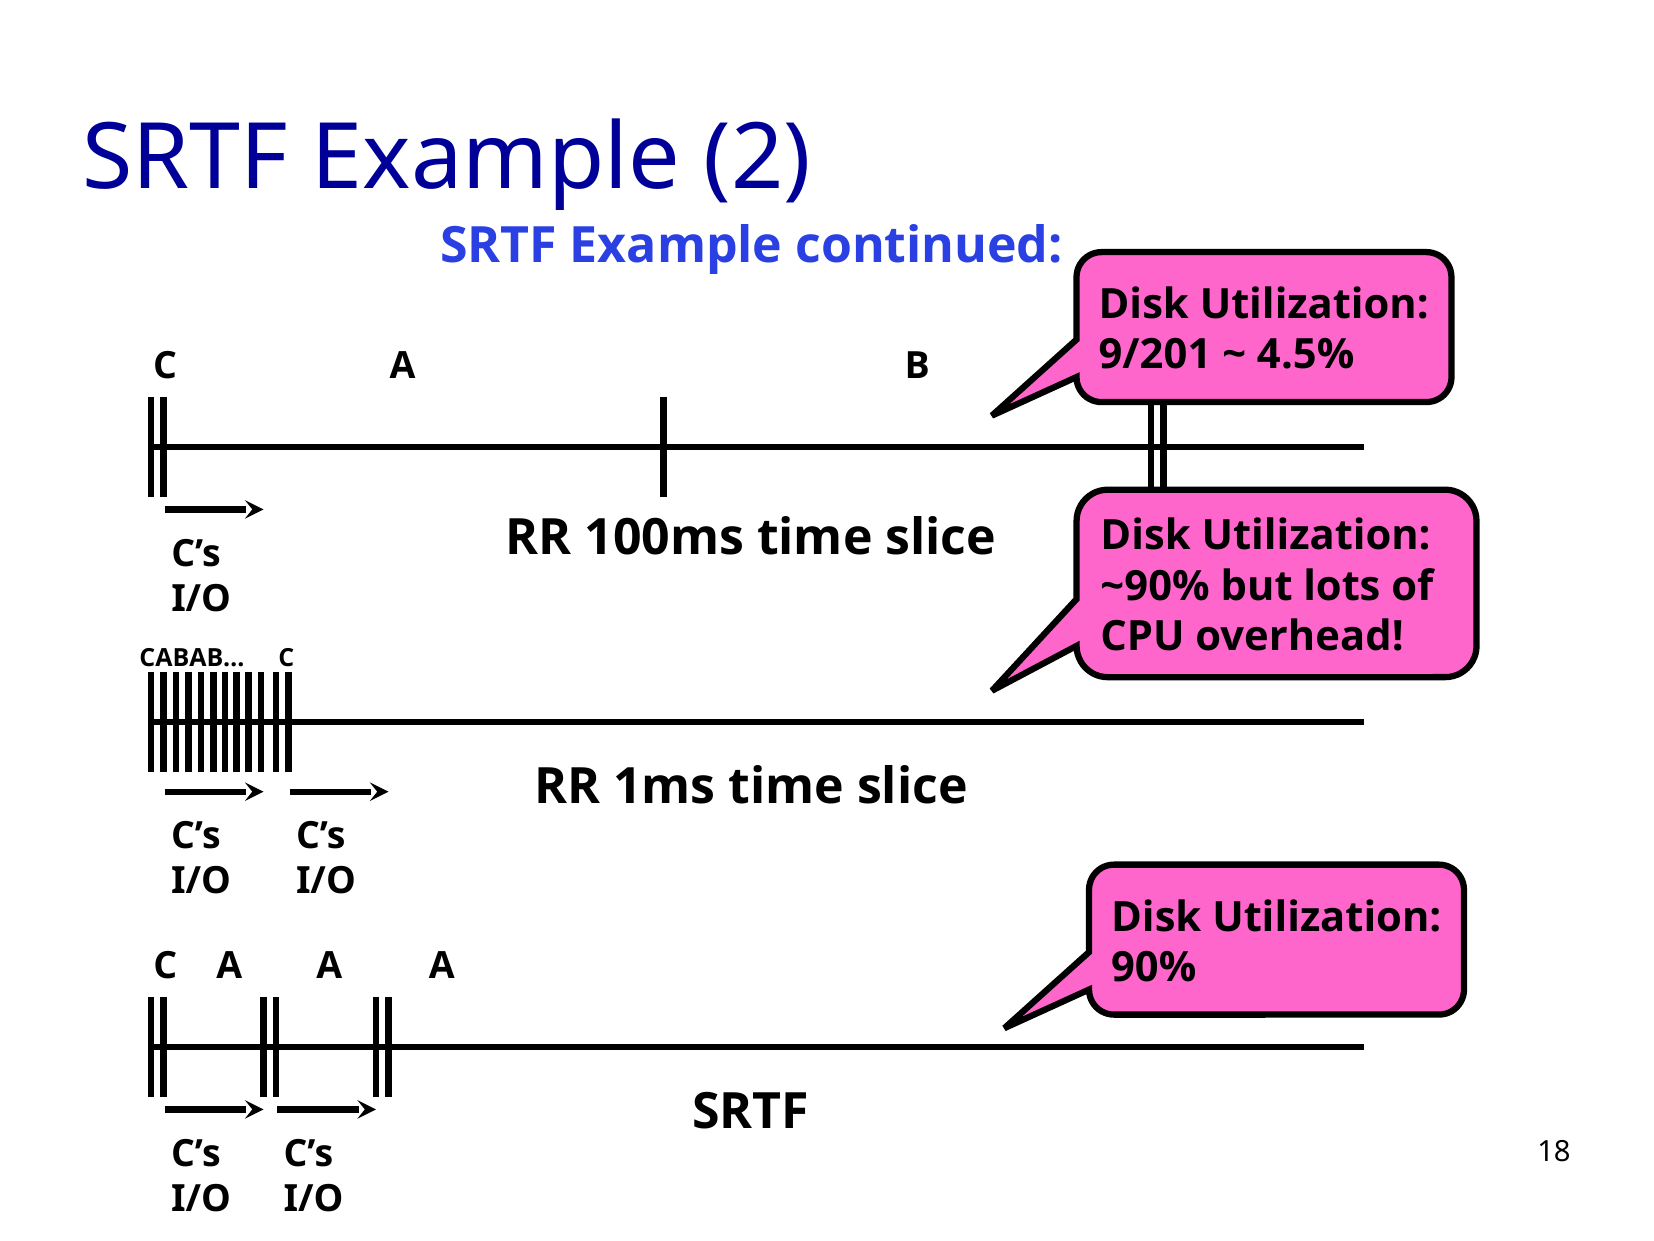

# SRTF Example (2)
SRTF Example continued:
Disk Utilization:
9/201 ~ 4.5%
C
A
B
C
RR 100ms time slice
C’s
I/O
C’s
I/O
Disk Utilization:
~90% but lots of CPU overhead!
CABAB…
C
RR 1ms time slice
C’s
I/O
C’s
I/O
Disk Utilization:
90%
C
A
A
A
SRTF
C’s
I/O
C’s
I/O
18